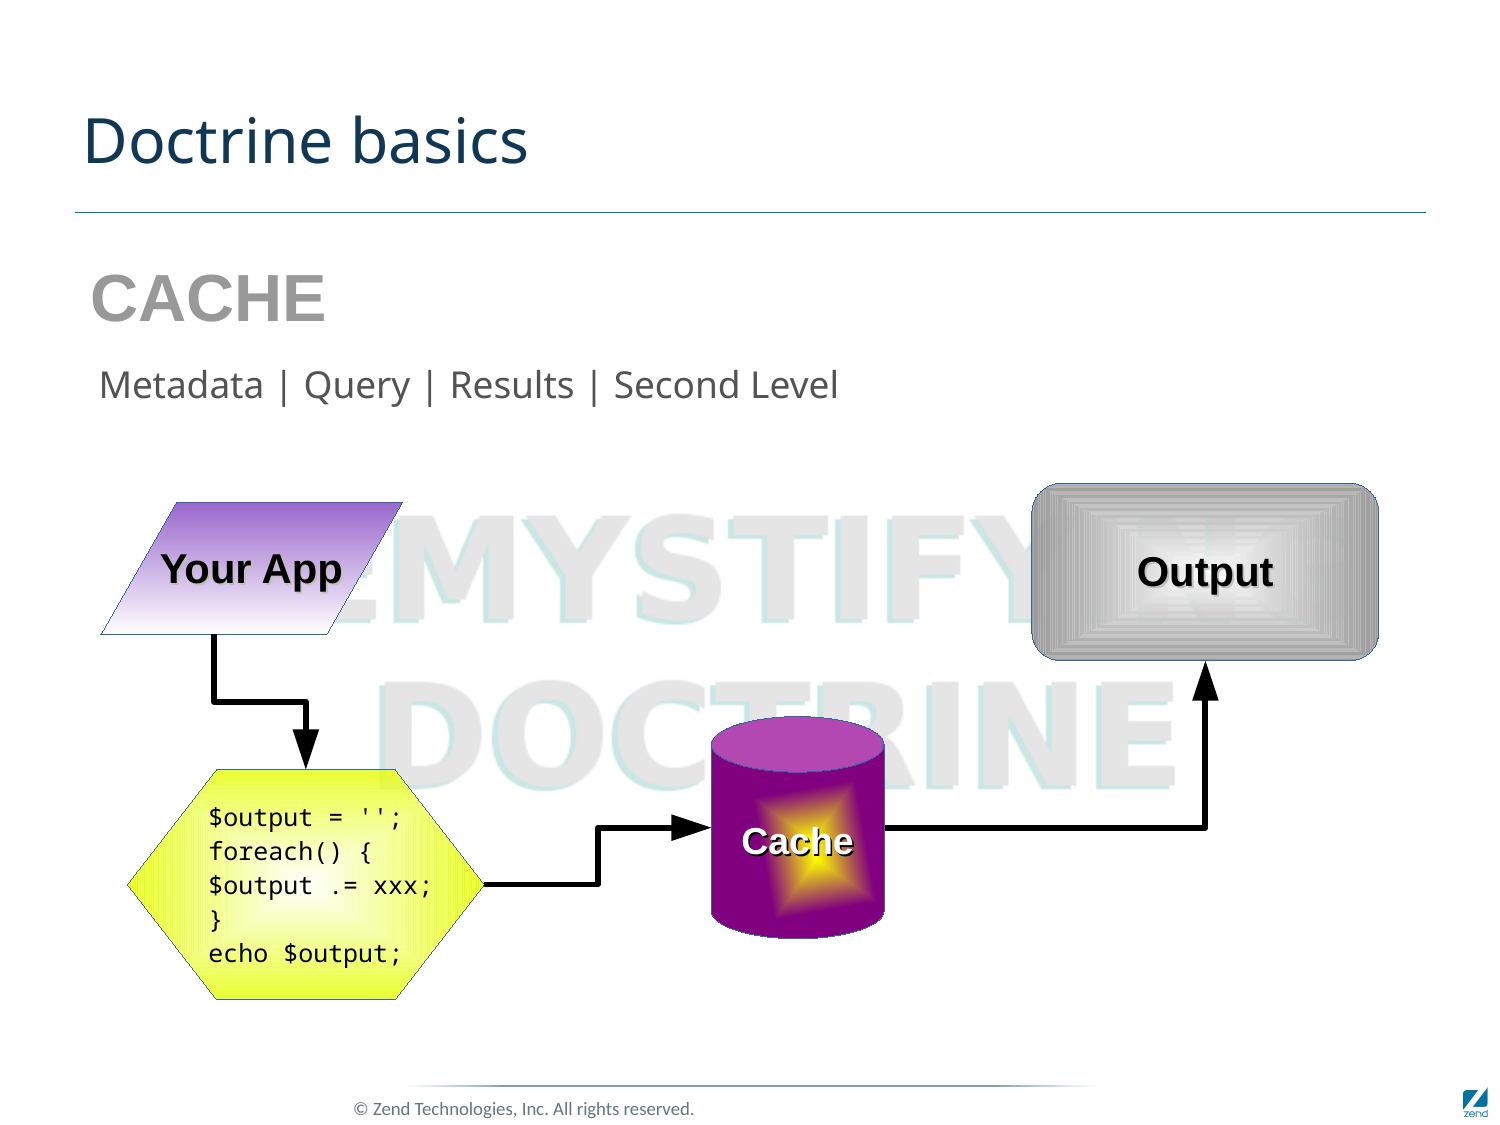

# Doctrine basics
cache
Metadata | Query | Results | Second Level
Output
Your App
Cache
$output = '';
foreach() {
$output .= xxx;
}
echo $output;